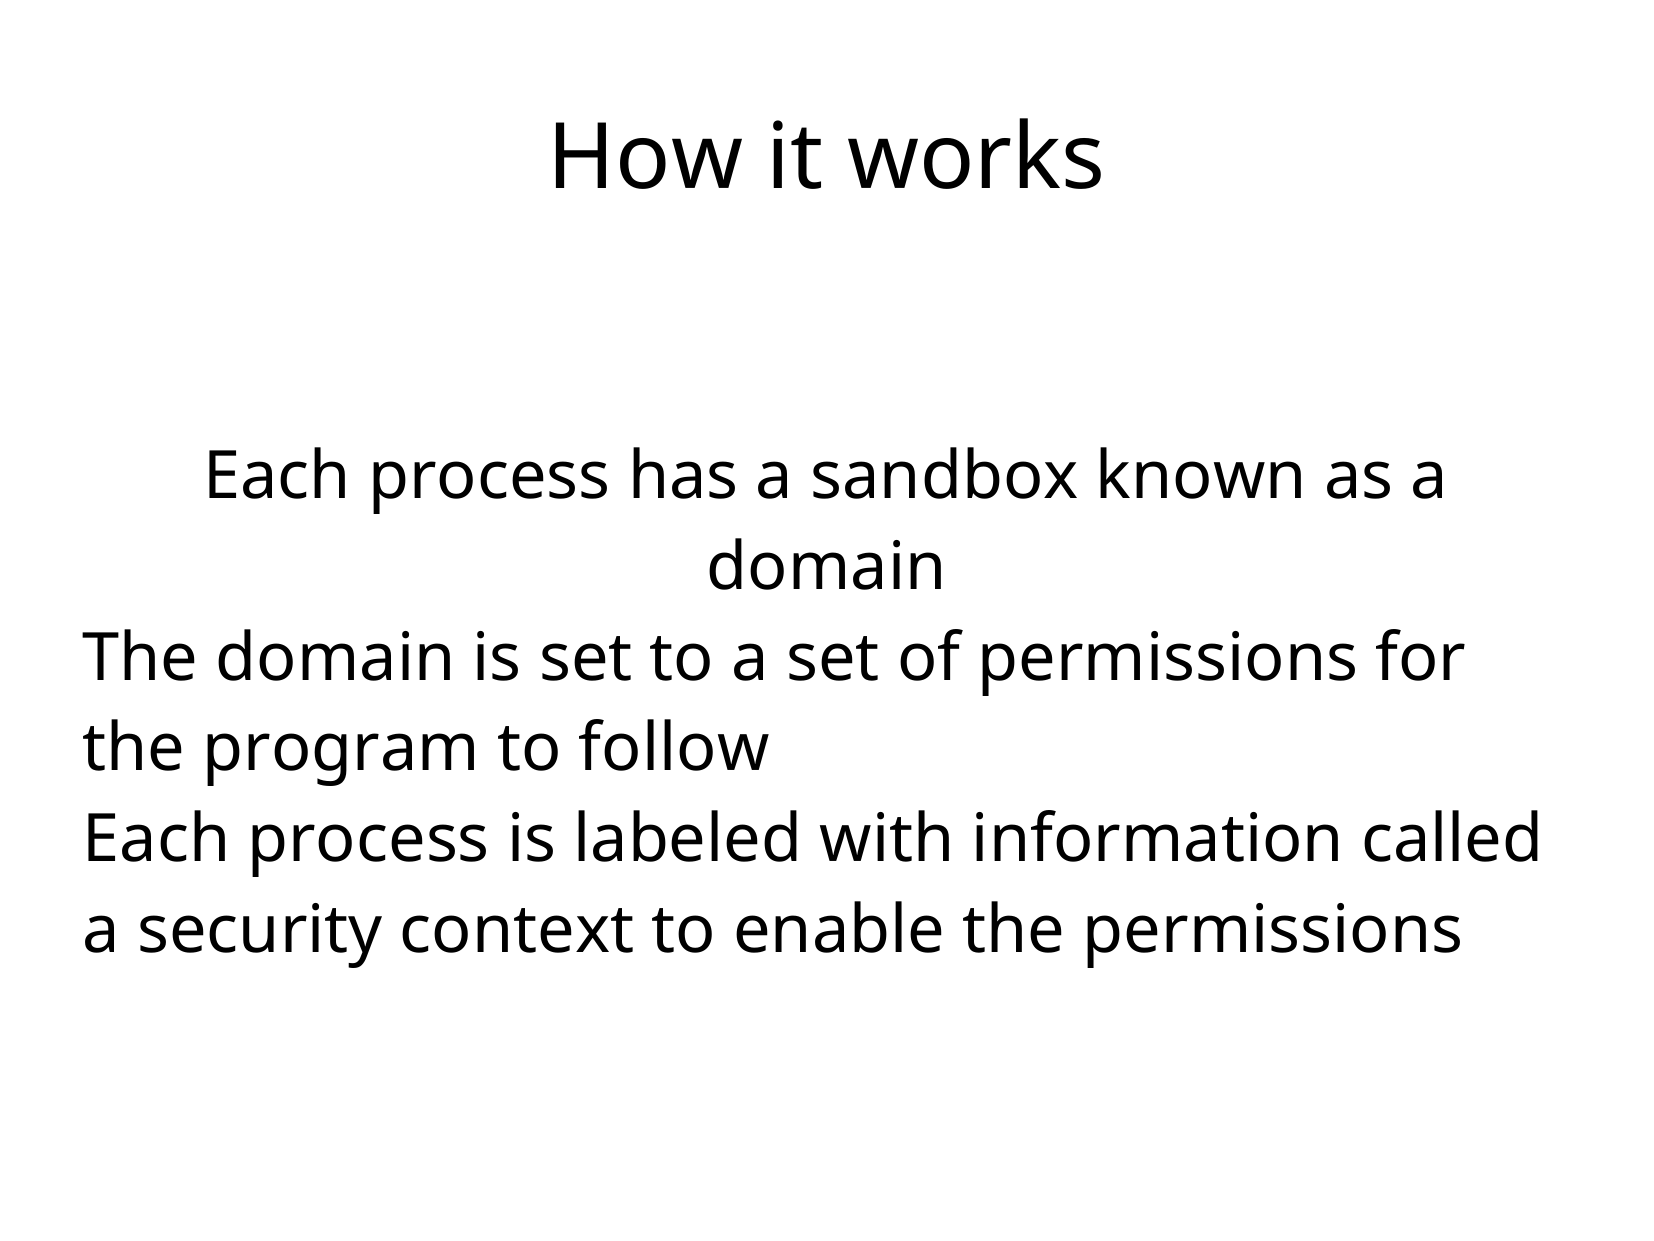

# How it works
Each process has a sandbox known as a domain
The domain is set to a set of permissions for the program to follow
Each process is labeled with information called a security context to enable the permissions